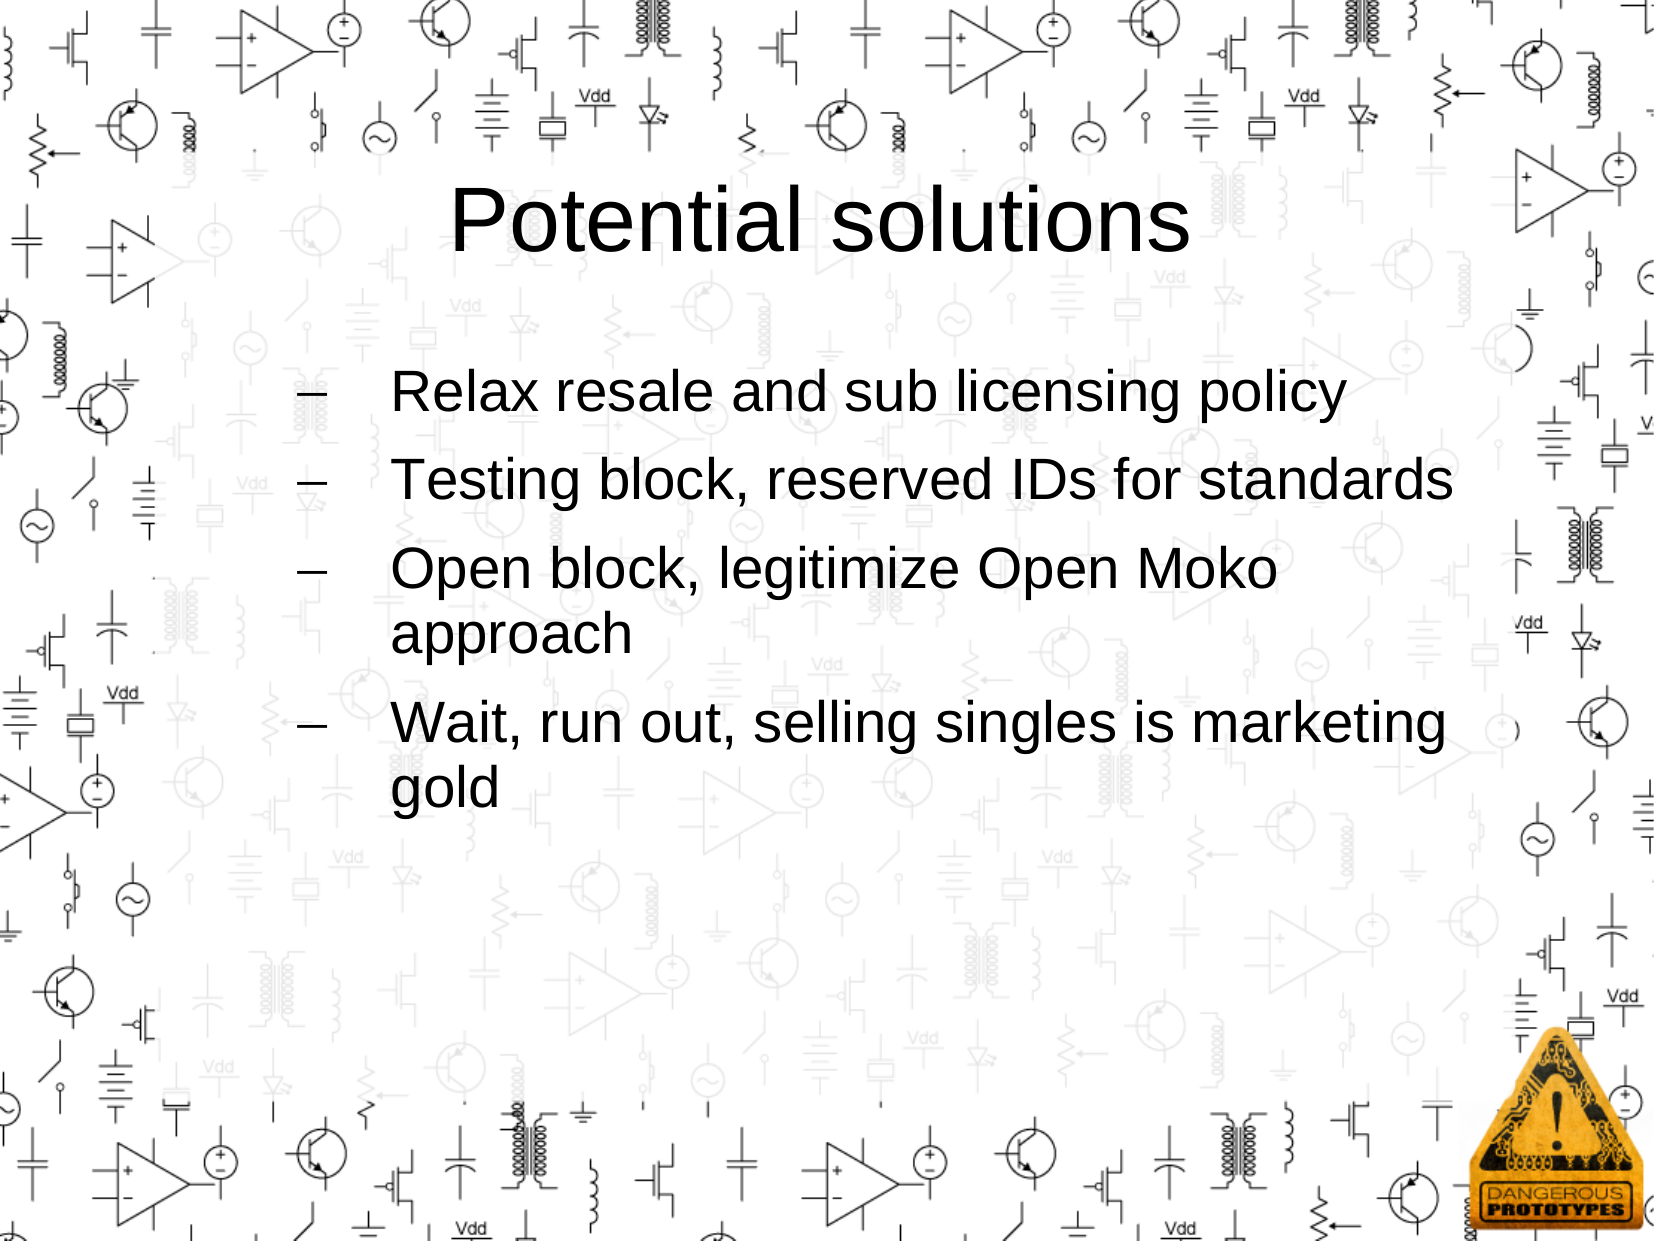

Potential solutions
Relax resale and sub licensing policy
Testing block, reserved IDs for standards
Open block, legitimize Open Moko approach
Wait, run out, selling singles is marketing gold